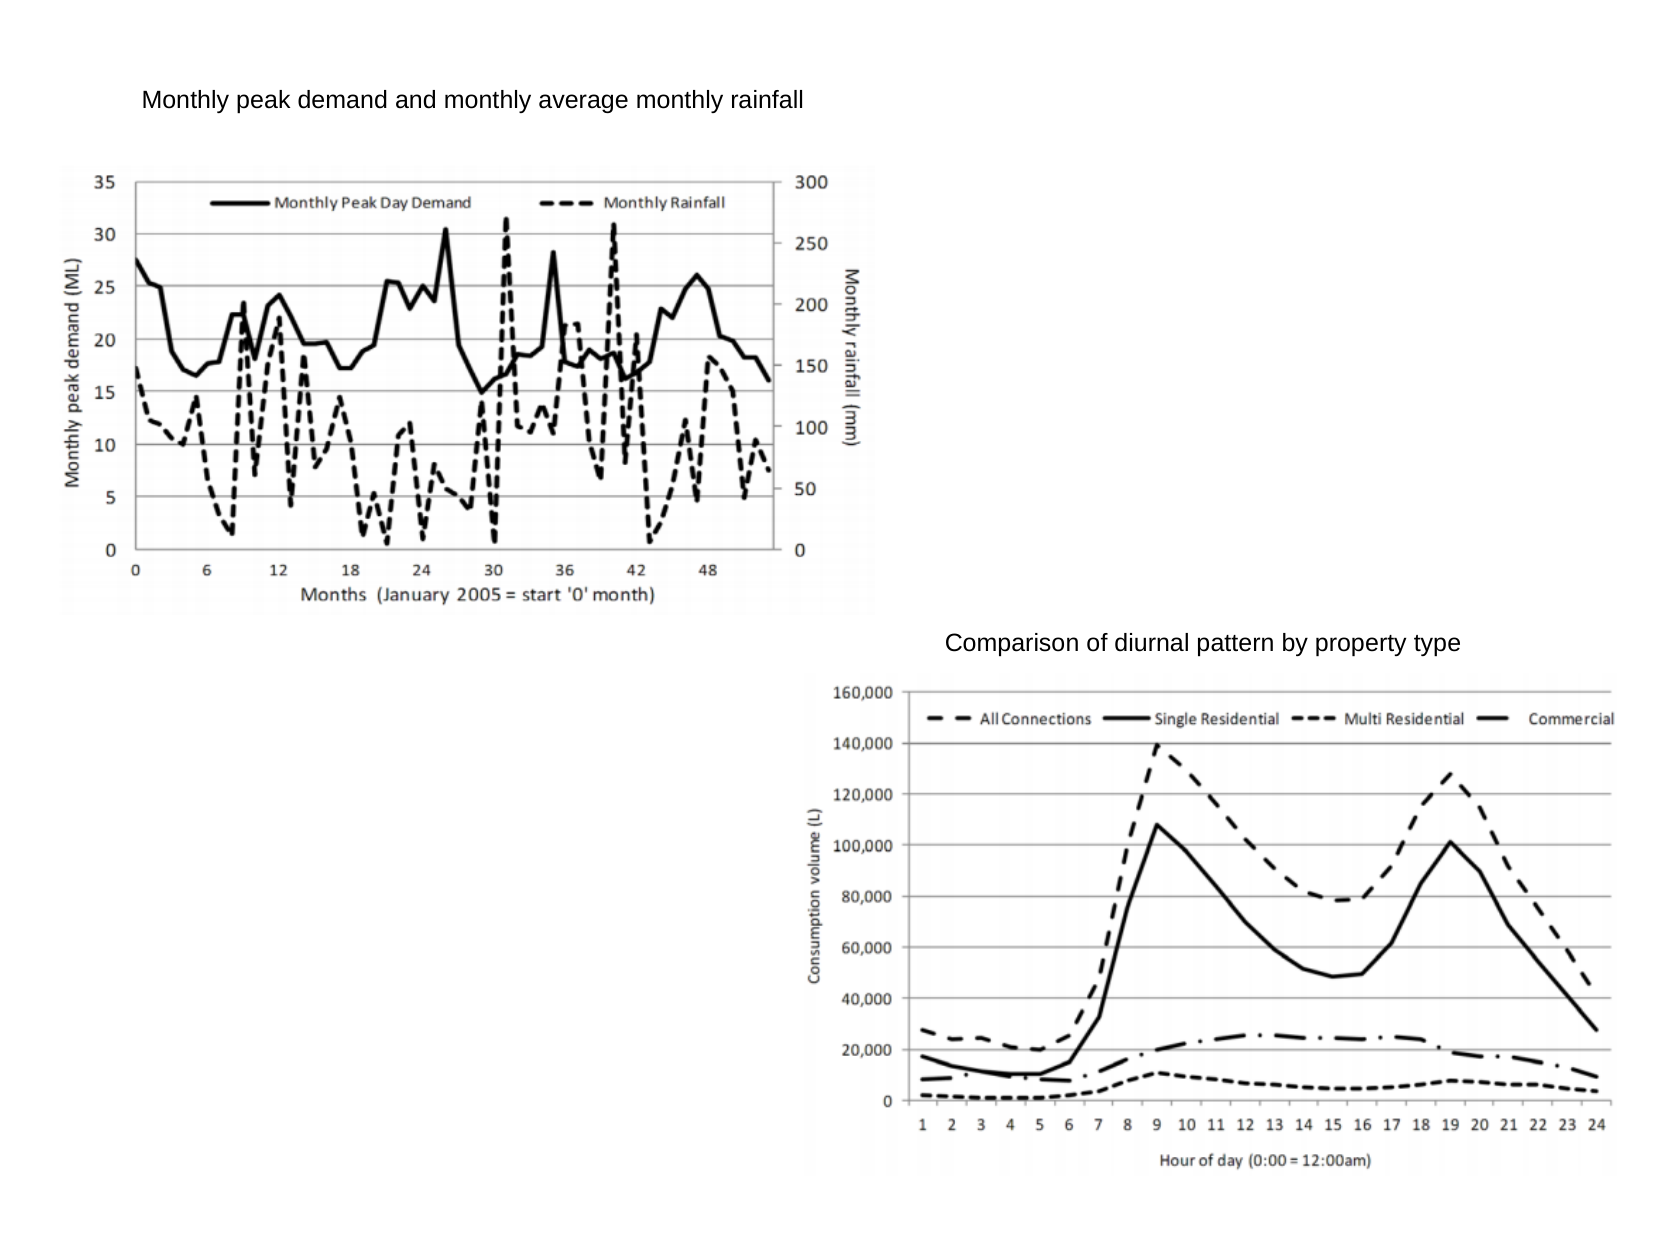

Monthly peak demand and monthly average monthly rainfall
# Comparison of diurnal pattern by property type